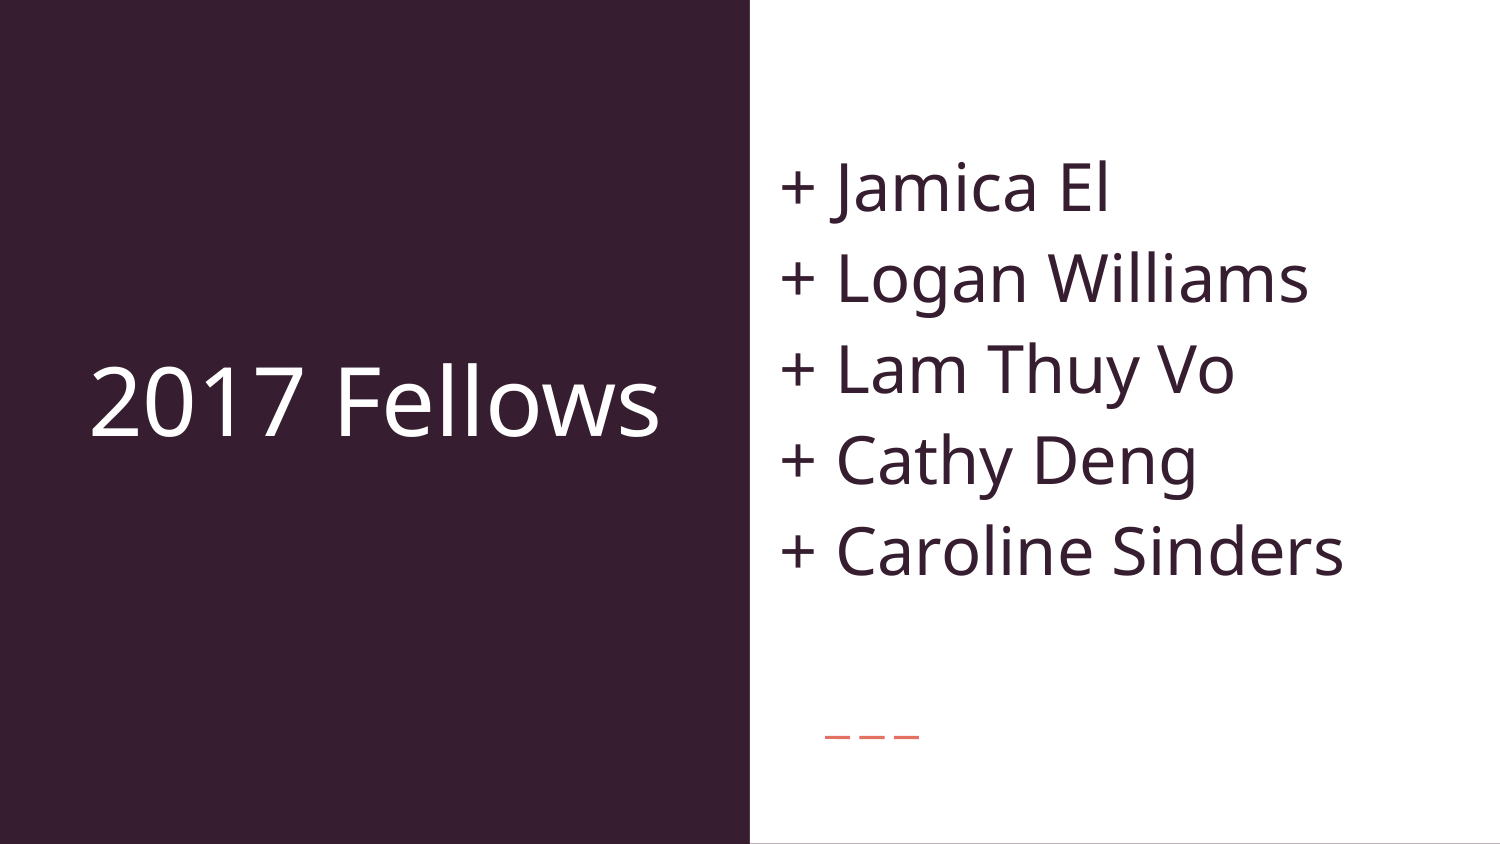

+ Jamica El
+ Logan Williams
+ Lam Thuy Vo
+ Cathy Deng
+ Caroline Sinders
# 2017 Fellows